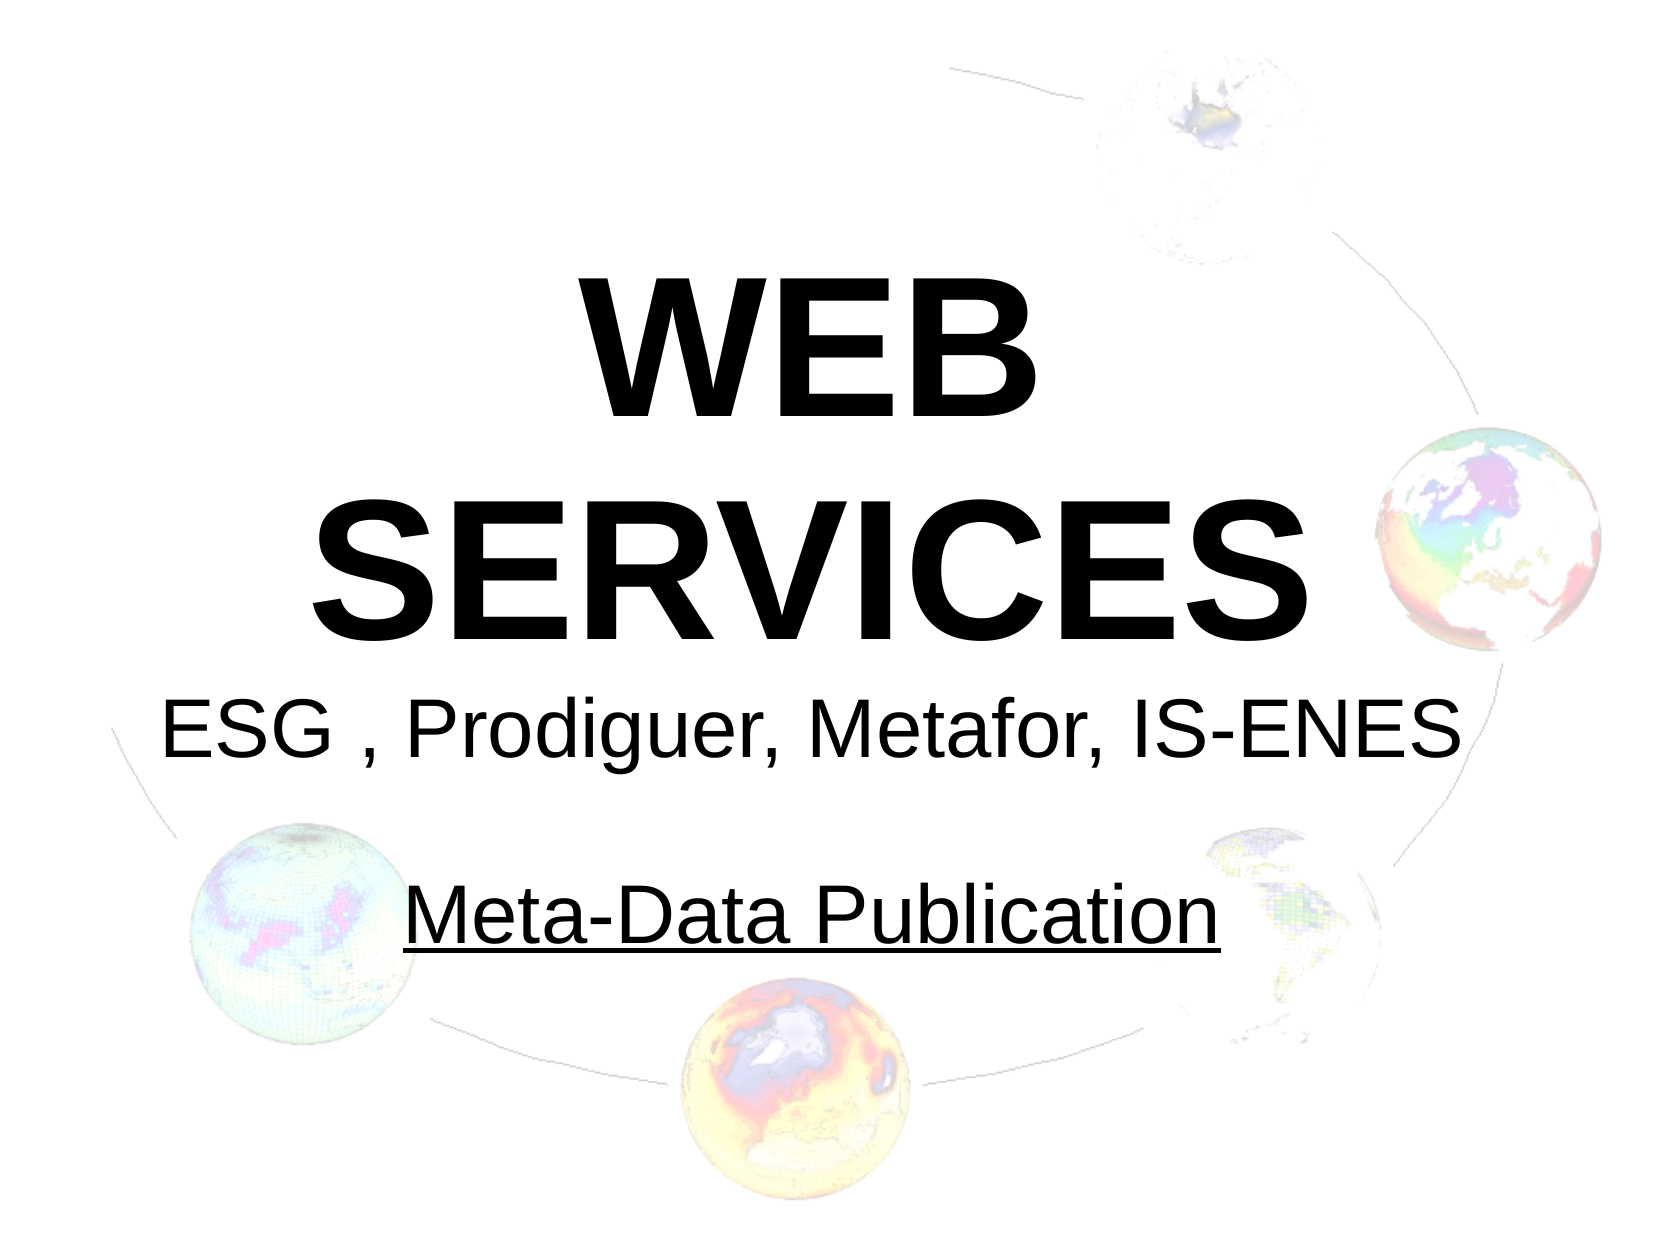

# WEB SERVICES ESG , Prodiguer, Metafor, IS-ENES Meta-Data Publication